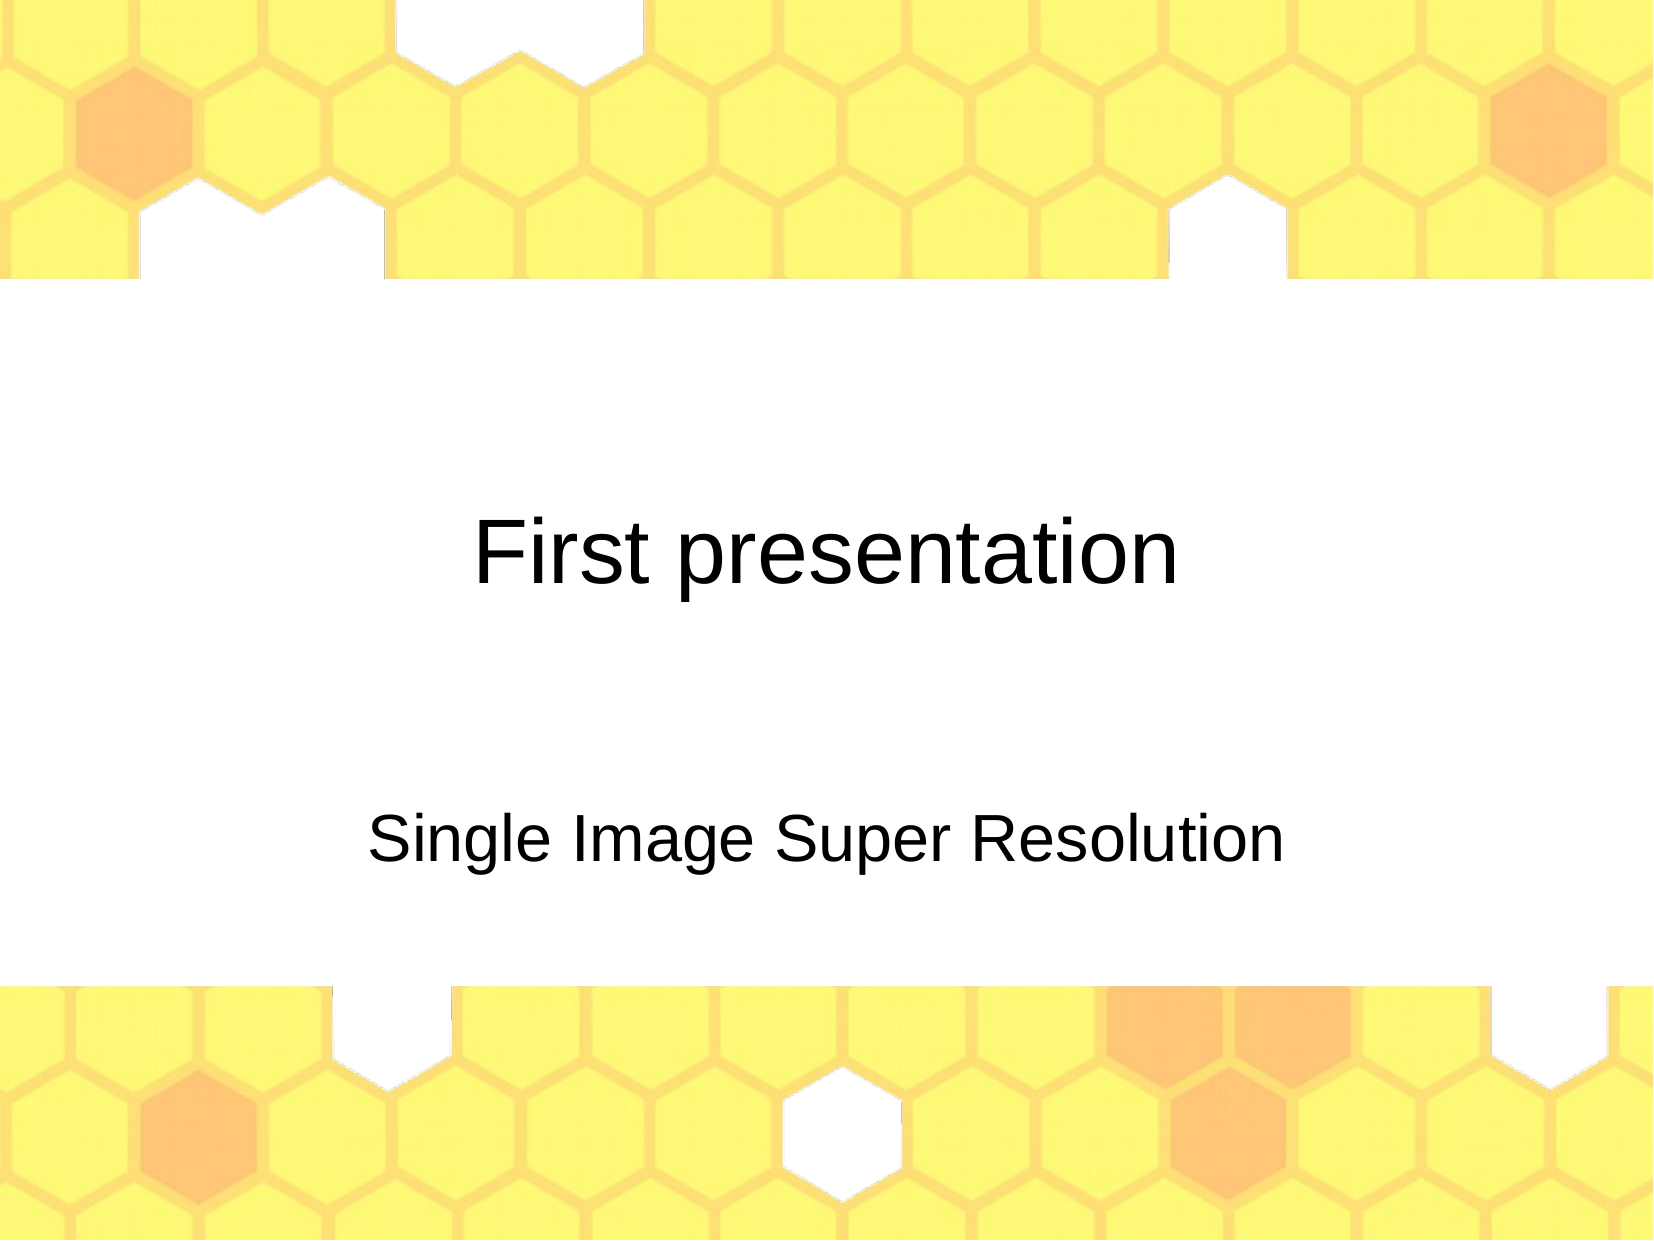

# First presentation
Single Image Super Resolution